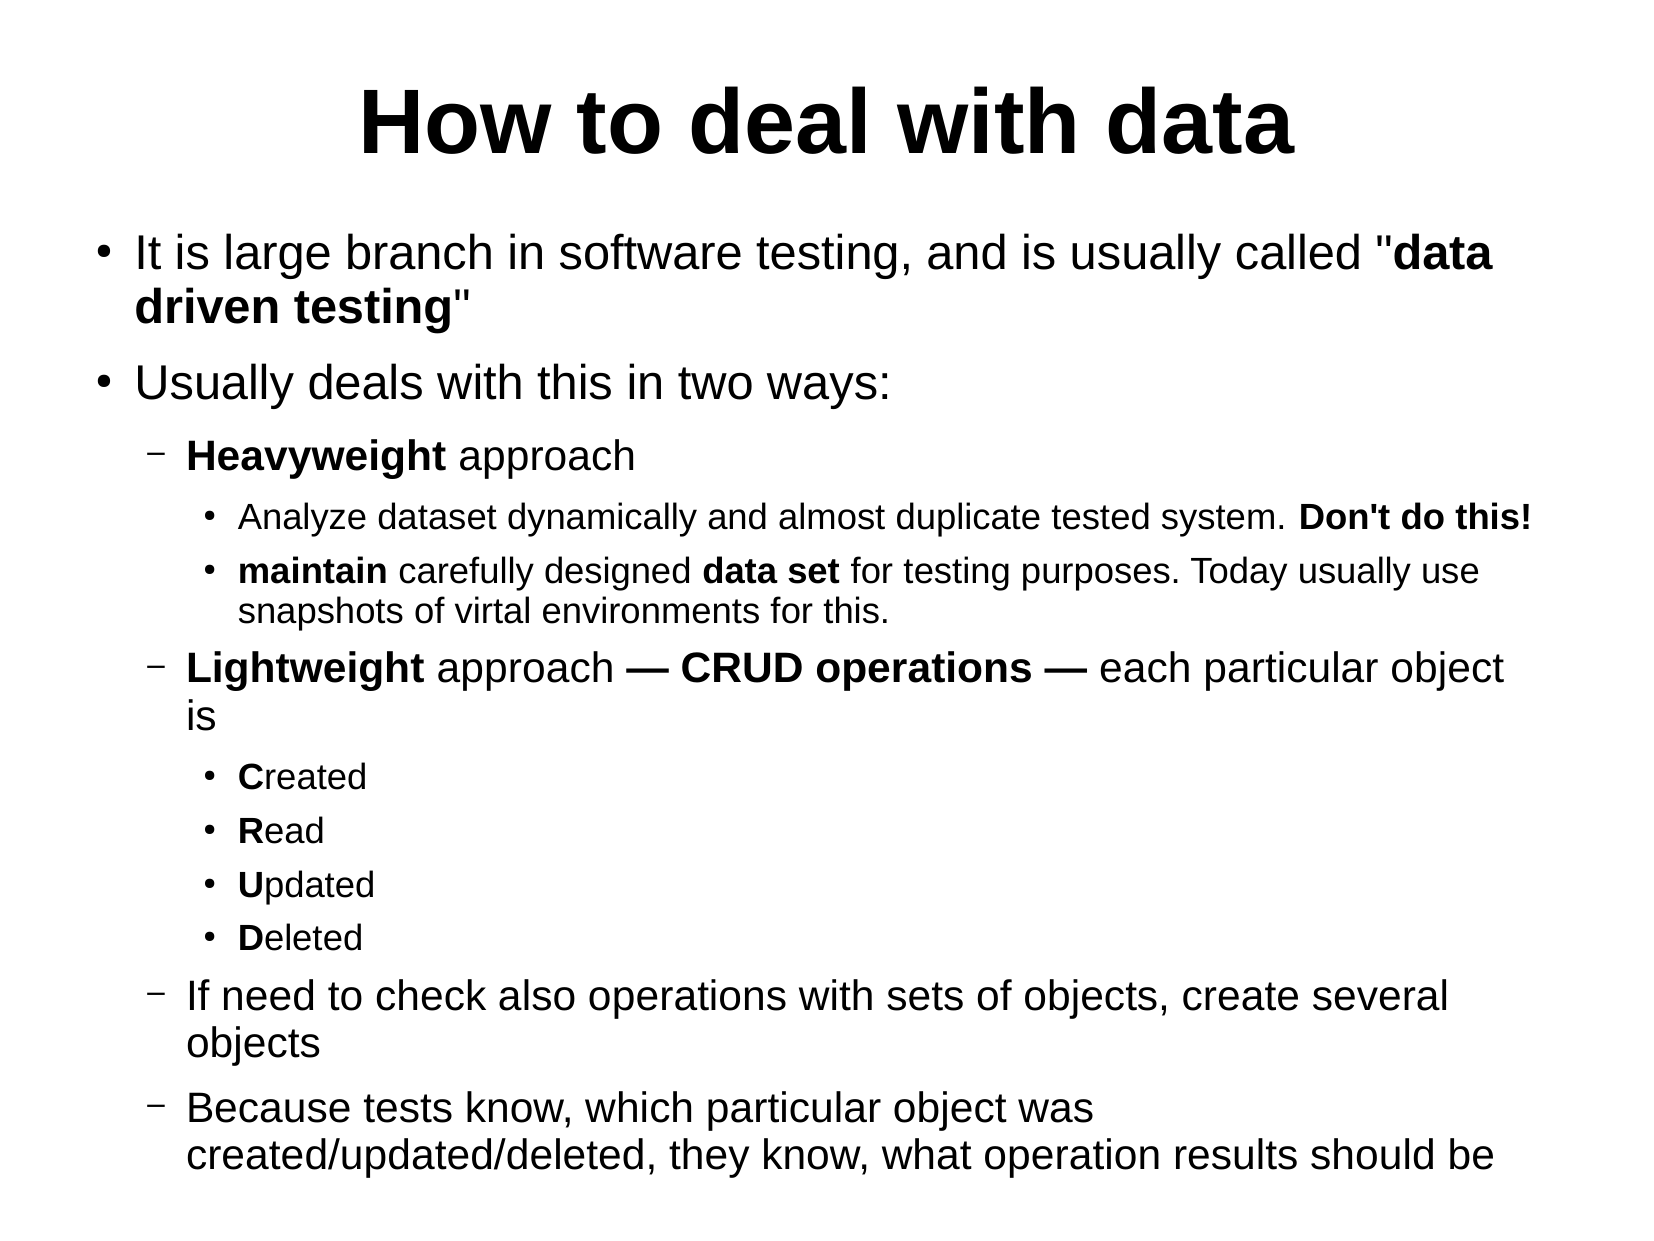

# How to deal with data
It is large branch in software testing, and is usually called "data driven testing"
Usually deals with this in two ways:
Heavyweight approach
Analyze dataset dynamically and almost duplicate tested system. Don't do this!
maintain carefully designed data set for testing purposes. Today usually use snapshots of virtal environments for this.
Lightweight approach — CRUD operations — each particular object is
Created
Read
Updated
Deleted
If need to check also operations with sets of objects, create several objects
Because tests know, which particular object was created/updated/deleted, they know, what operation results should be